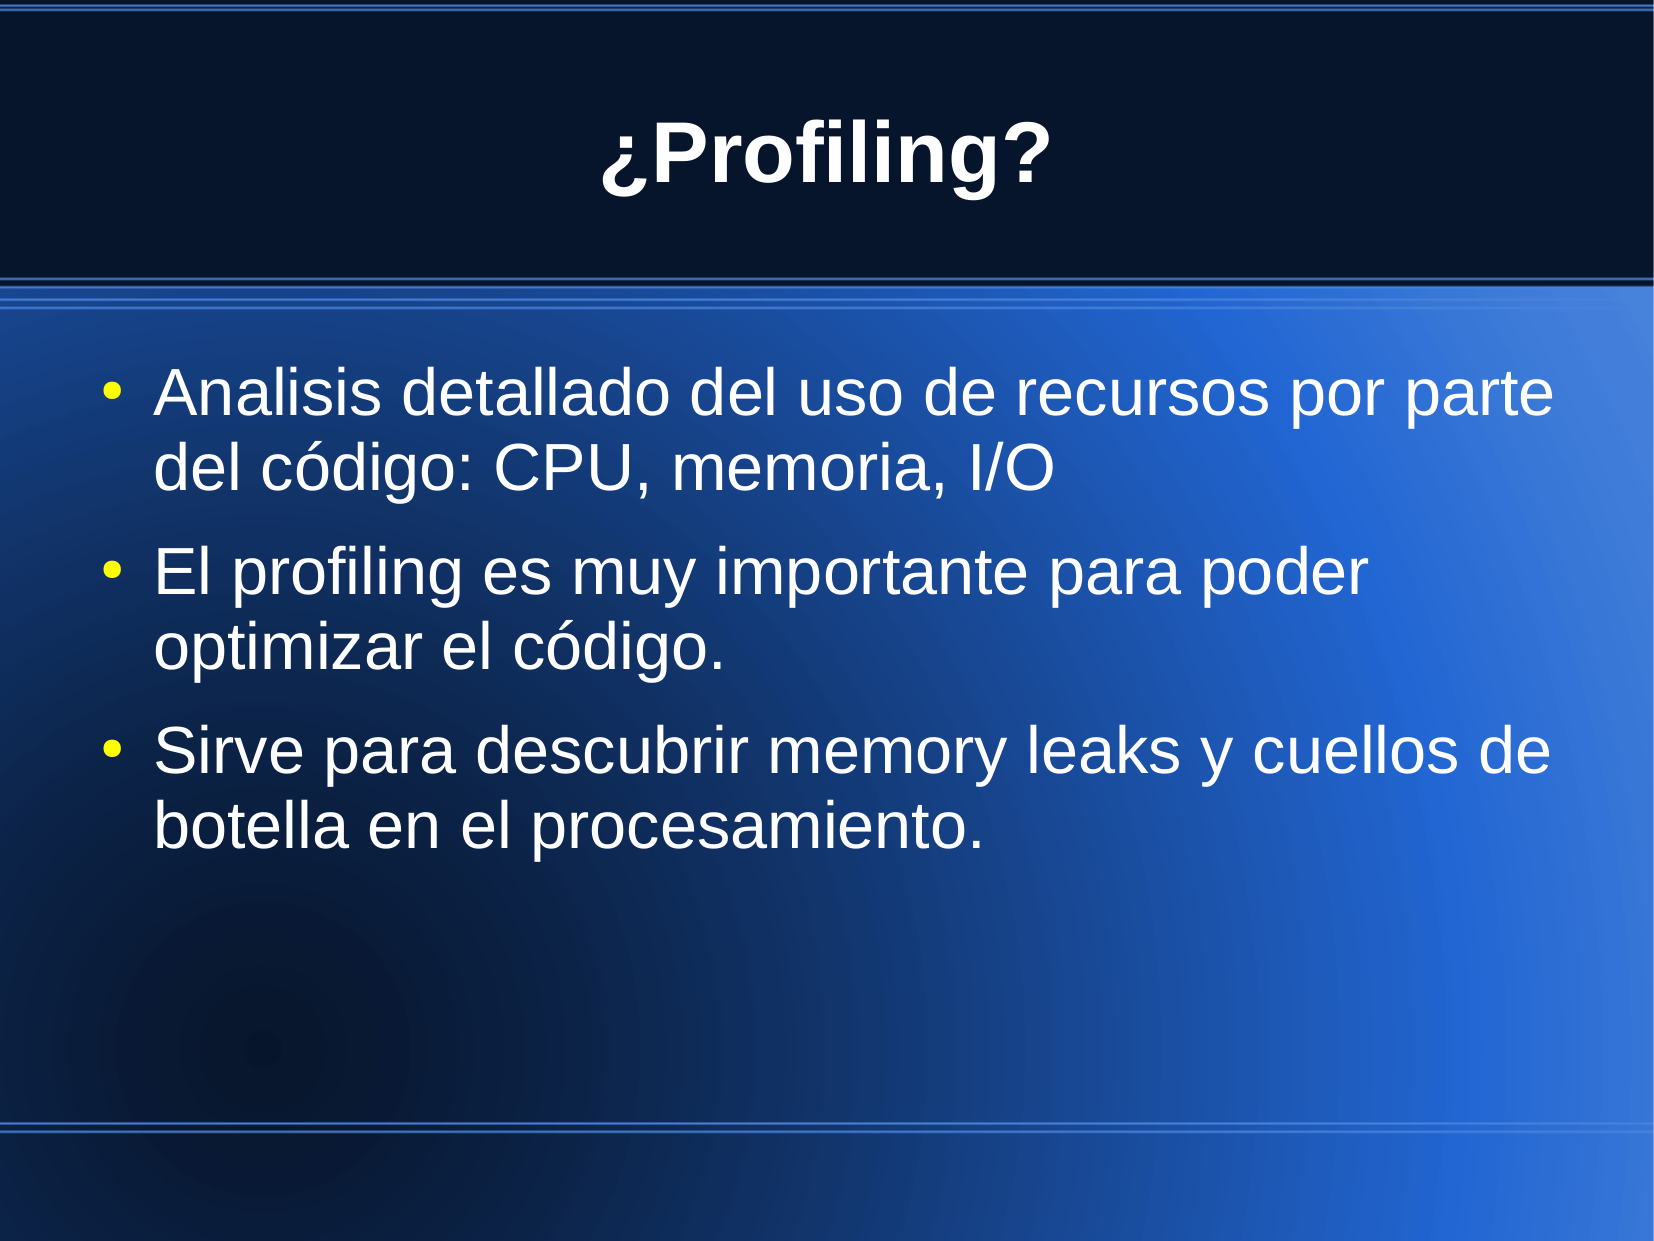

# ¿Profiling?
Analisis detallado del uso de recursos por parte del código: CPU, memoria, I/O
El profiling es muy importante para poder optimizar el código.
Sirve para descubrir memory leaks y cuellos de botella en el procesamiento.